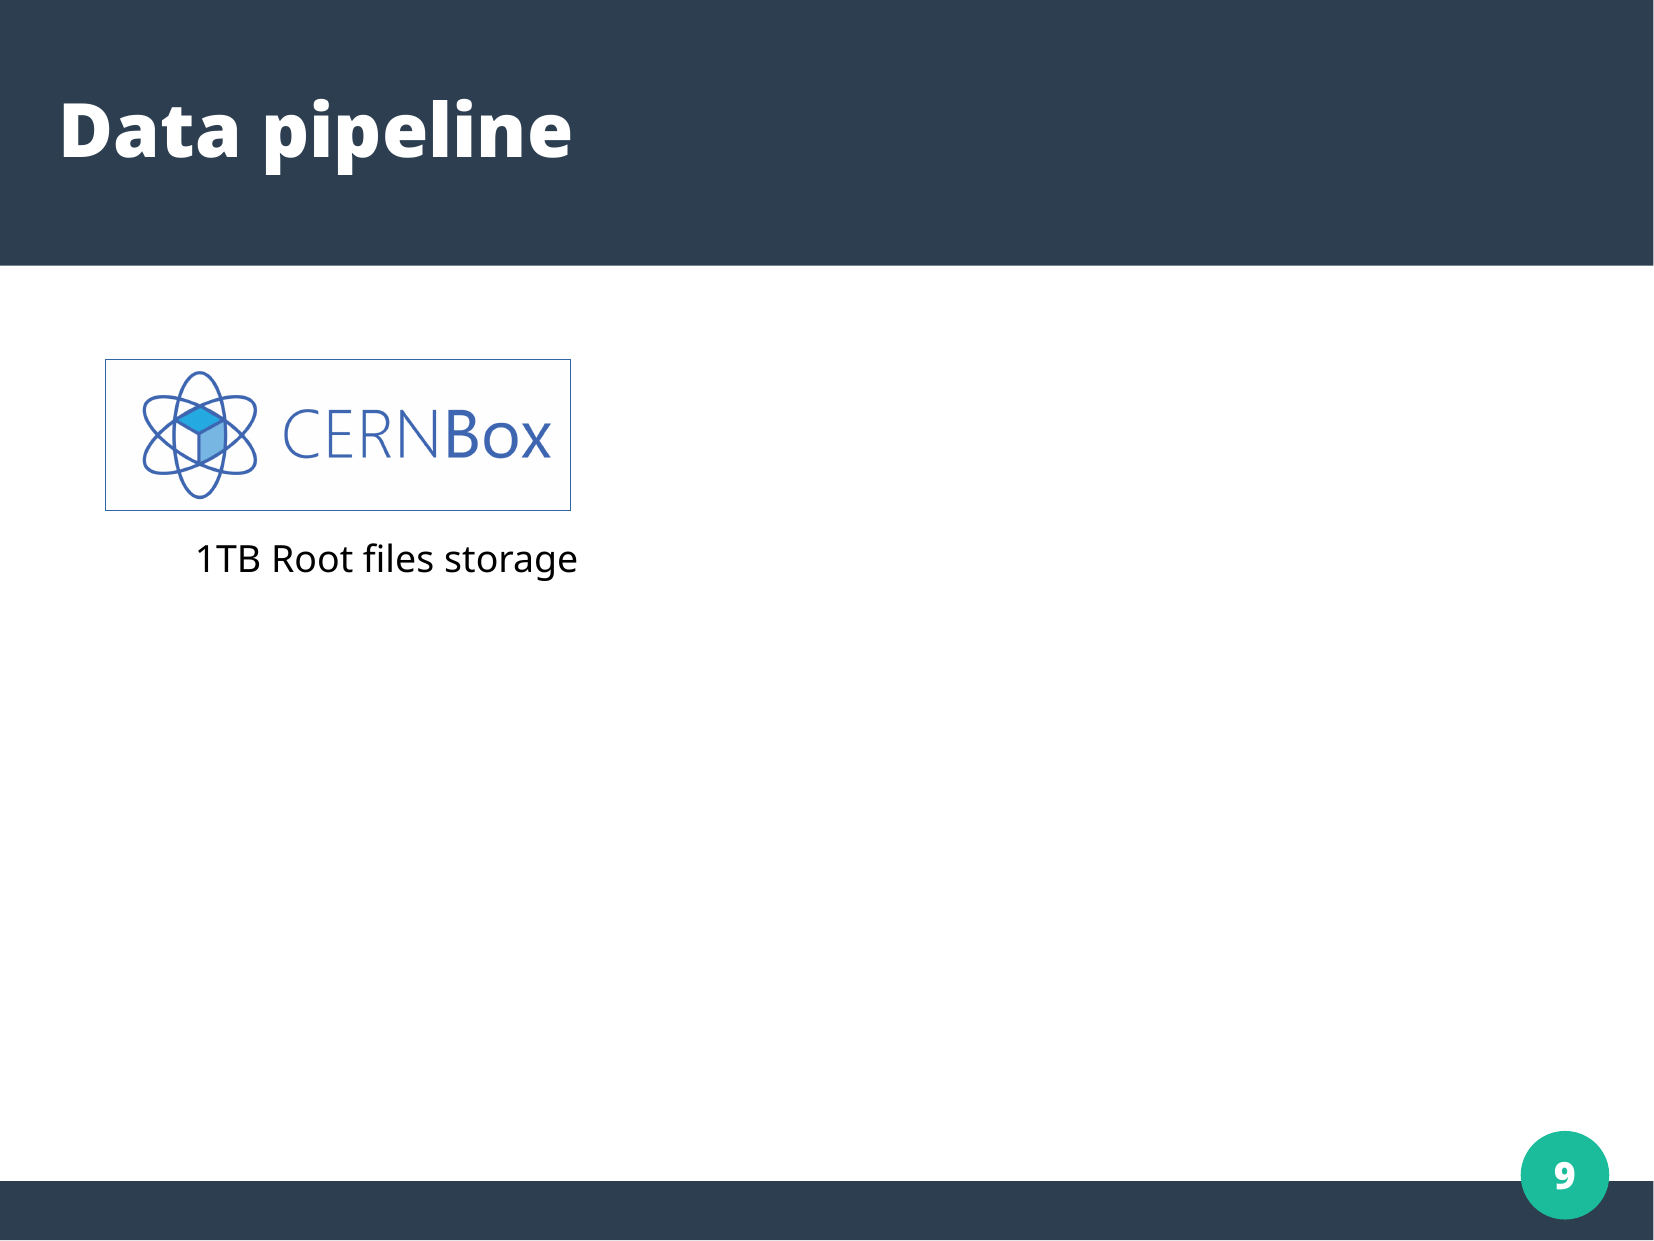

# Data pipeline
1TB Root files storage
9